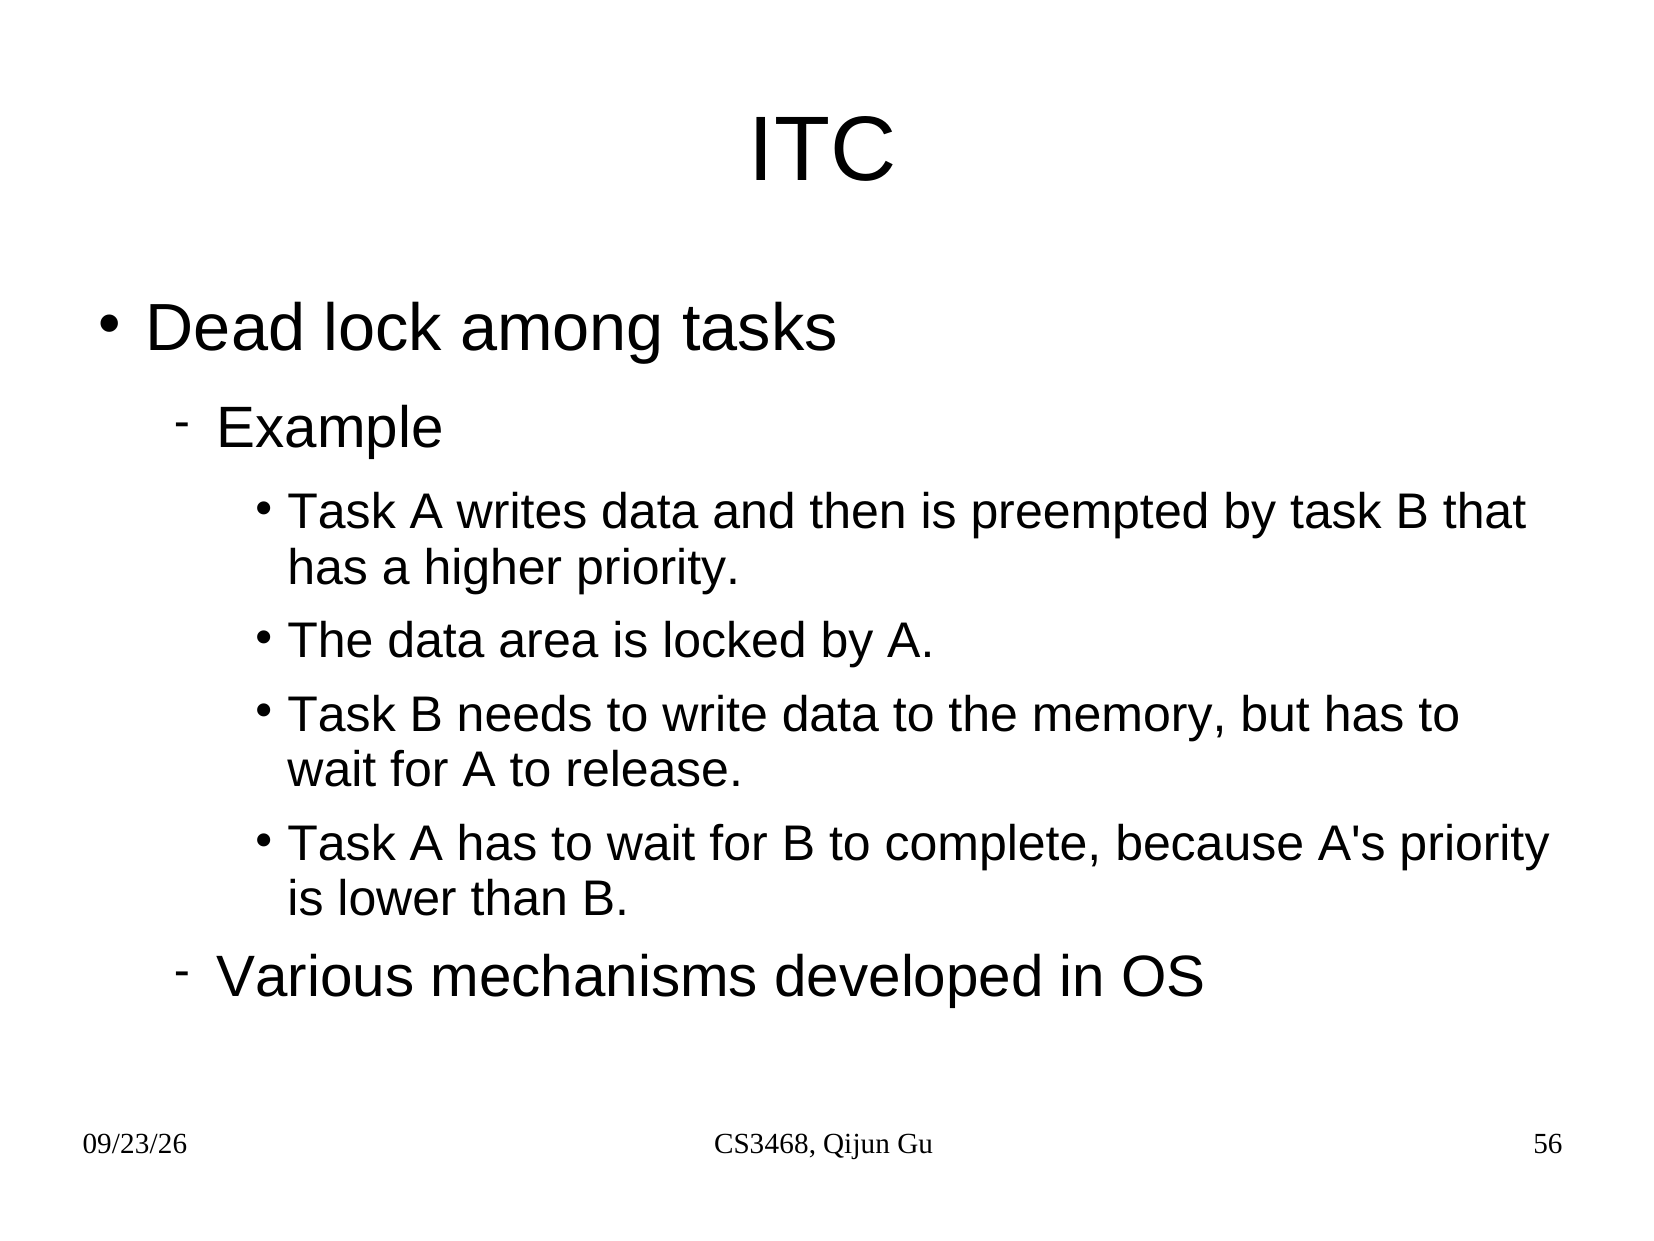

# ITC
Dead lock among tasks
Example
Task A writes data and then is preempted by task B that has a higher priority.
The data area is locked by A.
Task B needs to write data to the memory, but has to wait for A to release.
Task A has to wait for B to complete, because A's priority is lower than B.
Various mechanisms developed in OS
CS3468, Qijun Gu
56